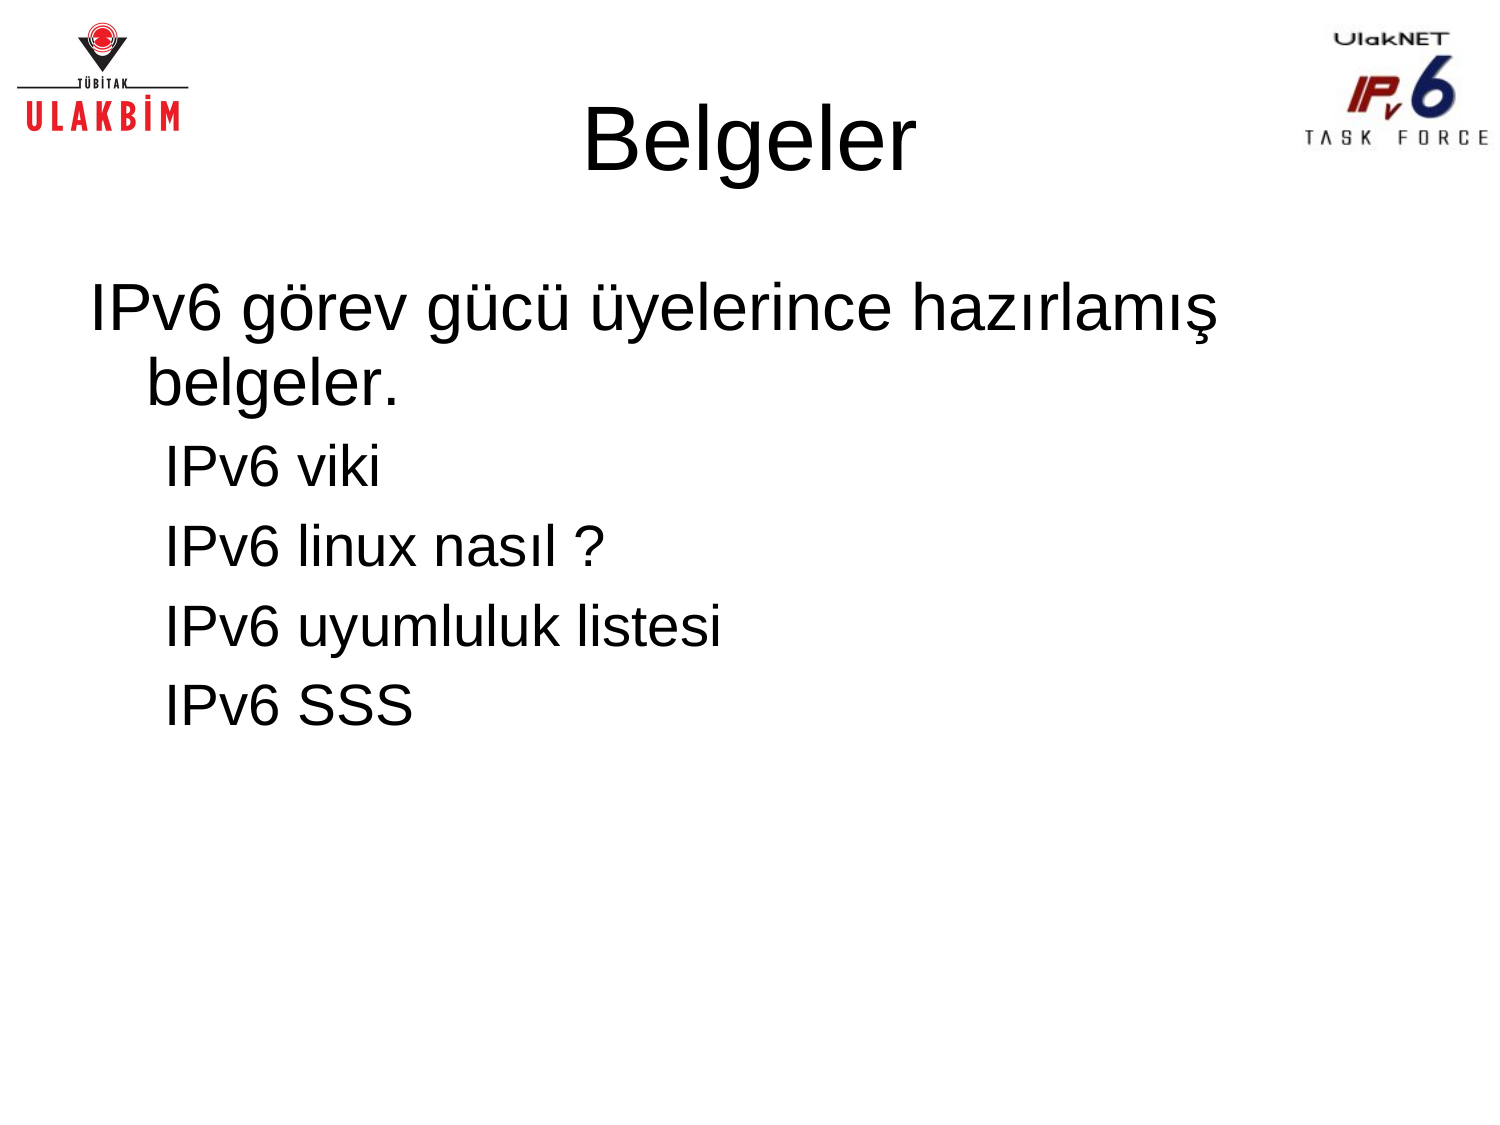

# Belgeler
IPv6 görev gücü üyelerince hazırlamış belgeler.
IPv6 viki
IPv6 linux nasıl ?
IPv6 uyumluluk listesi
IPv6 SSS